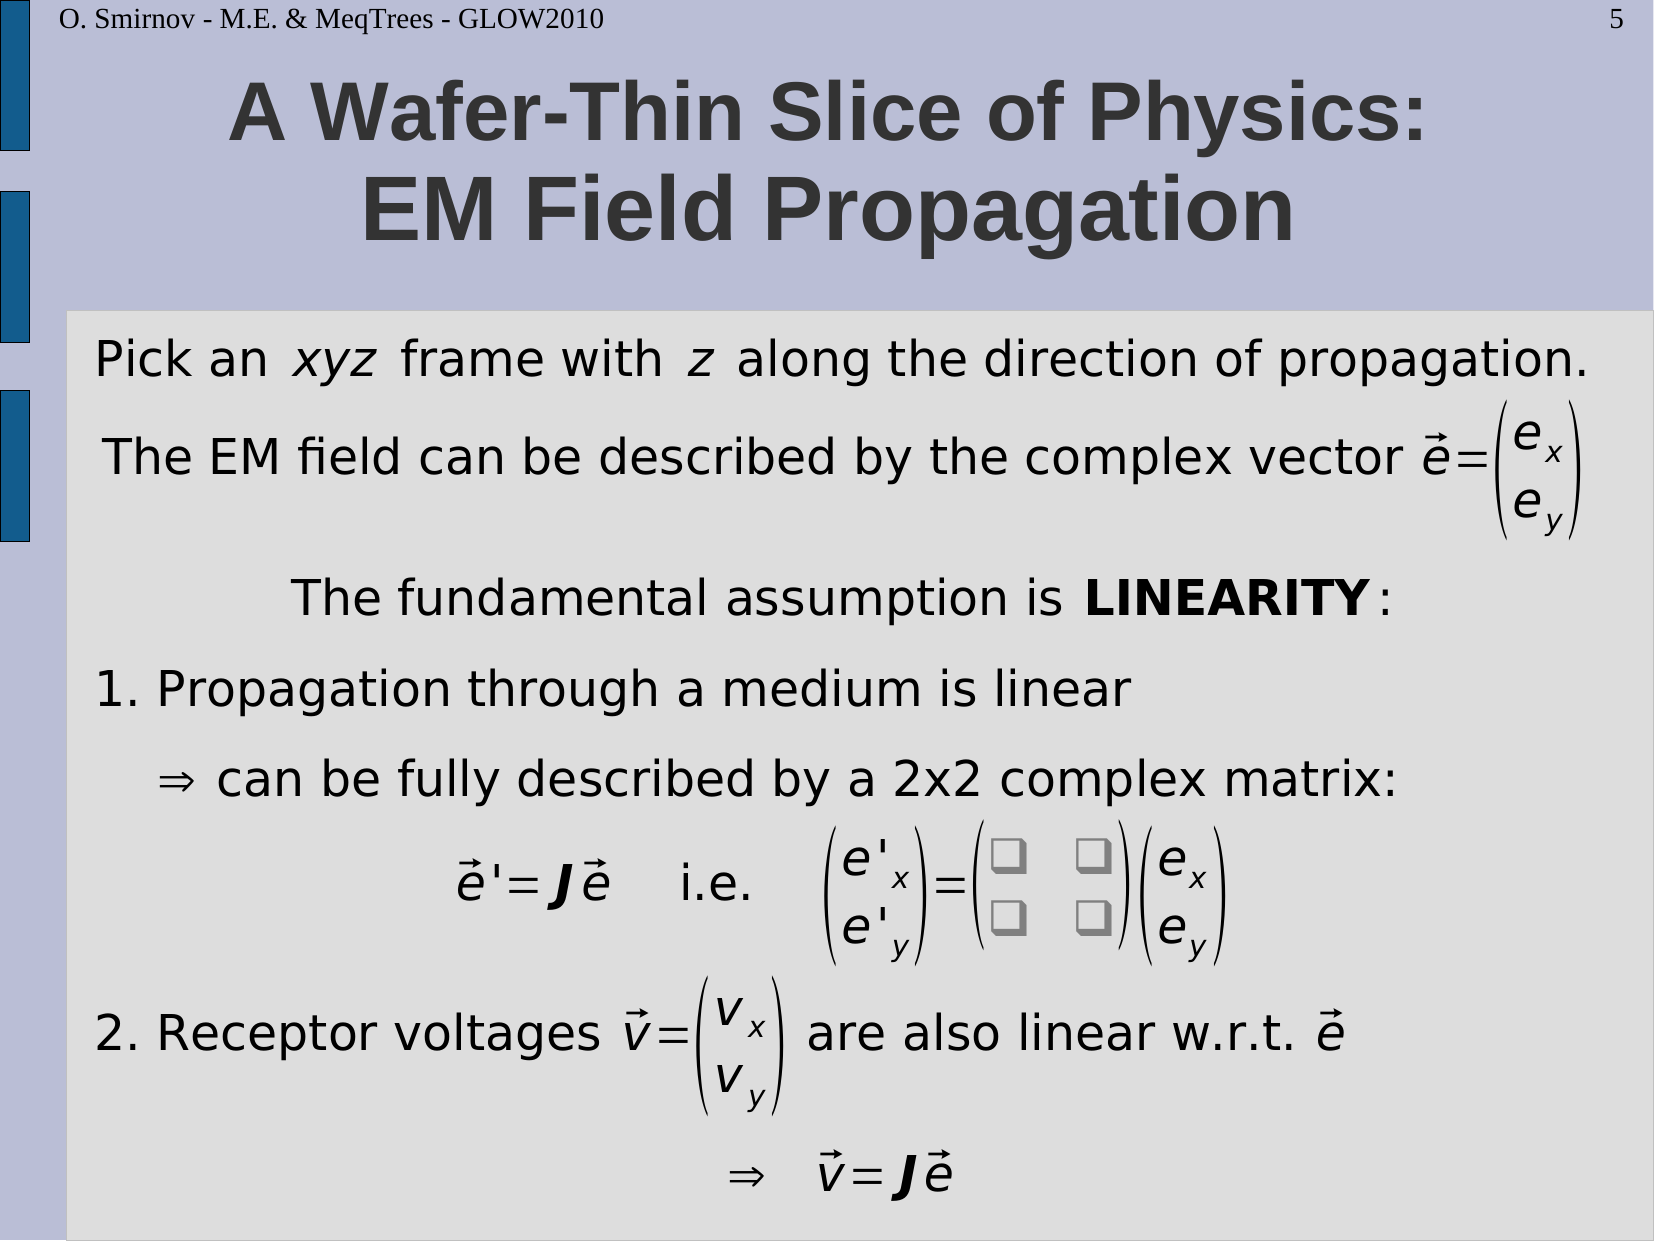

O. Smirnov - M.E. & MeqTrees - GLOW2010
5
# A Wafer-Thin Slice of Physics: EM Field Propagation